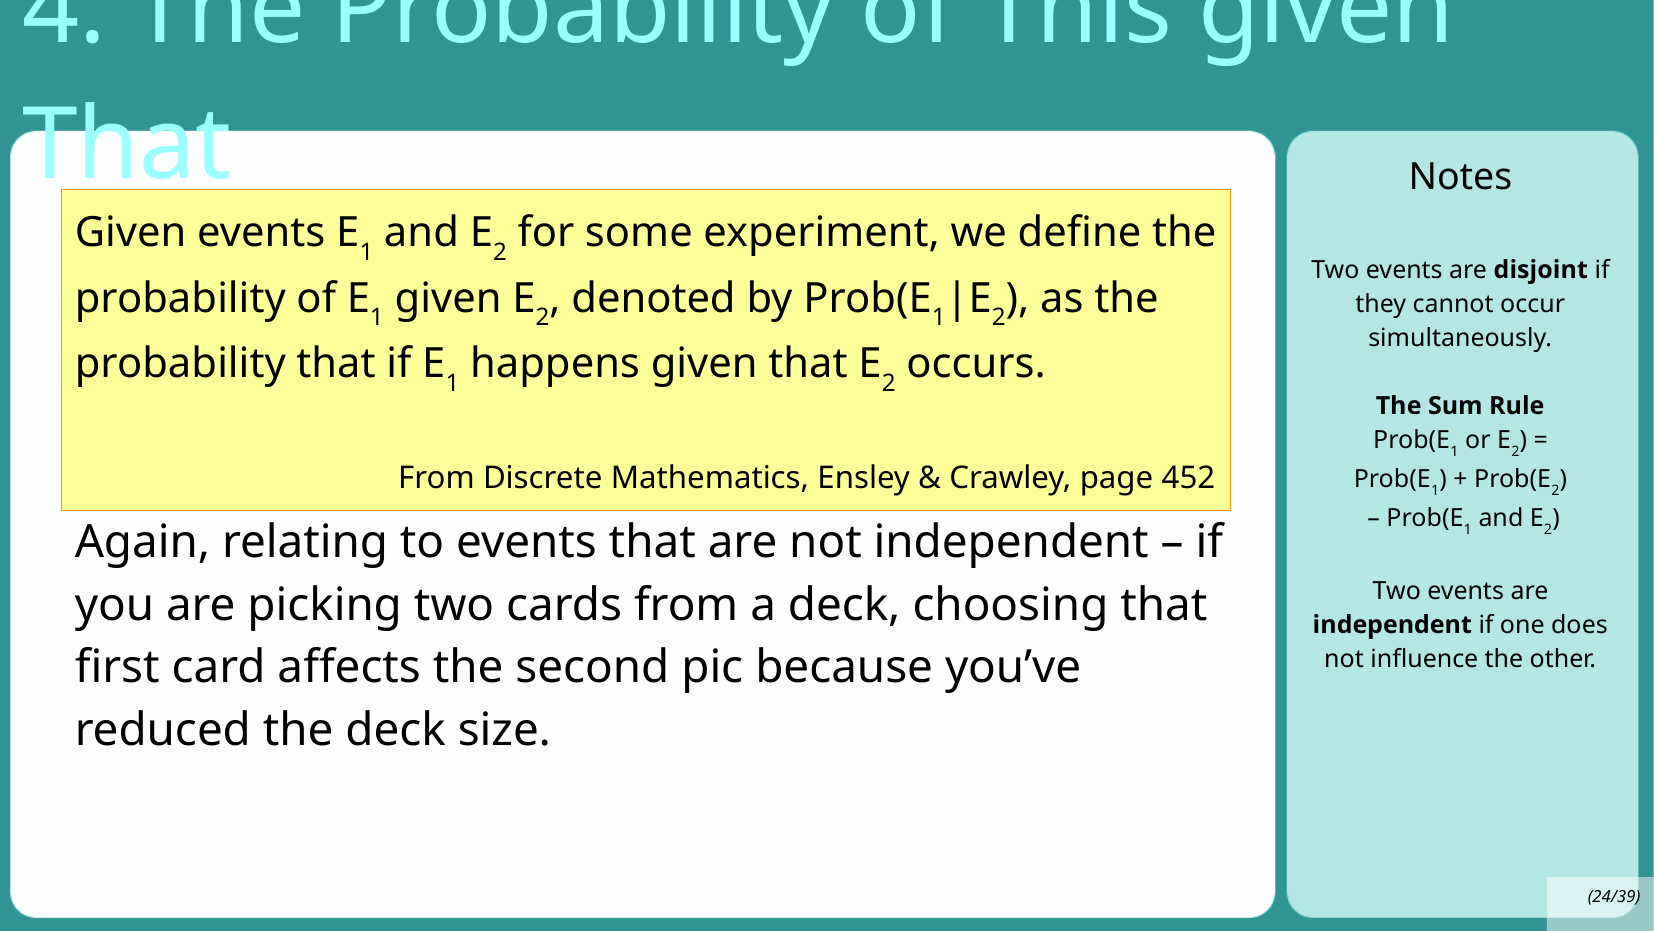

# 4. The Probability of This given That
Notes
Two events are disjoint if they cannot occur simultaneously.
The Sum Rule
Prob(E1 or E2) =
Prob(E1) + Prob(E2)
 – Prob(E1 and E2)
Two events are independent if one does not influence the other.
Given events E1 and E2 for some experiment, we define the probability of E1 given E2, denoted by Prob(E1|E2), as the probability that if E1 happens given that E2 occurs.
From Discrete Mathematics, Ensley & Crawley, page 452
Again, relating to events that are not independent – if you are picking two cards from a deck, choosing that first card affects the second pic because you’ve reduced the deck size.